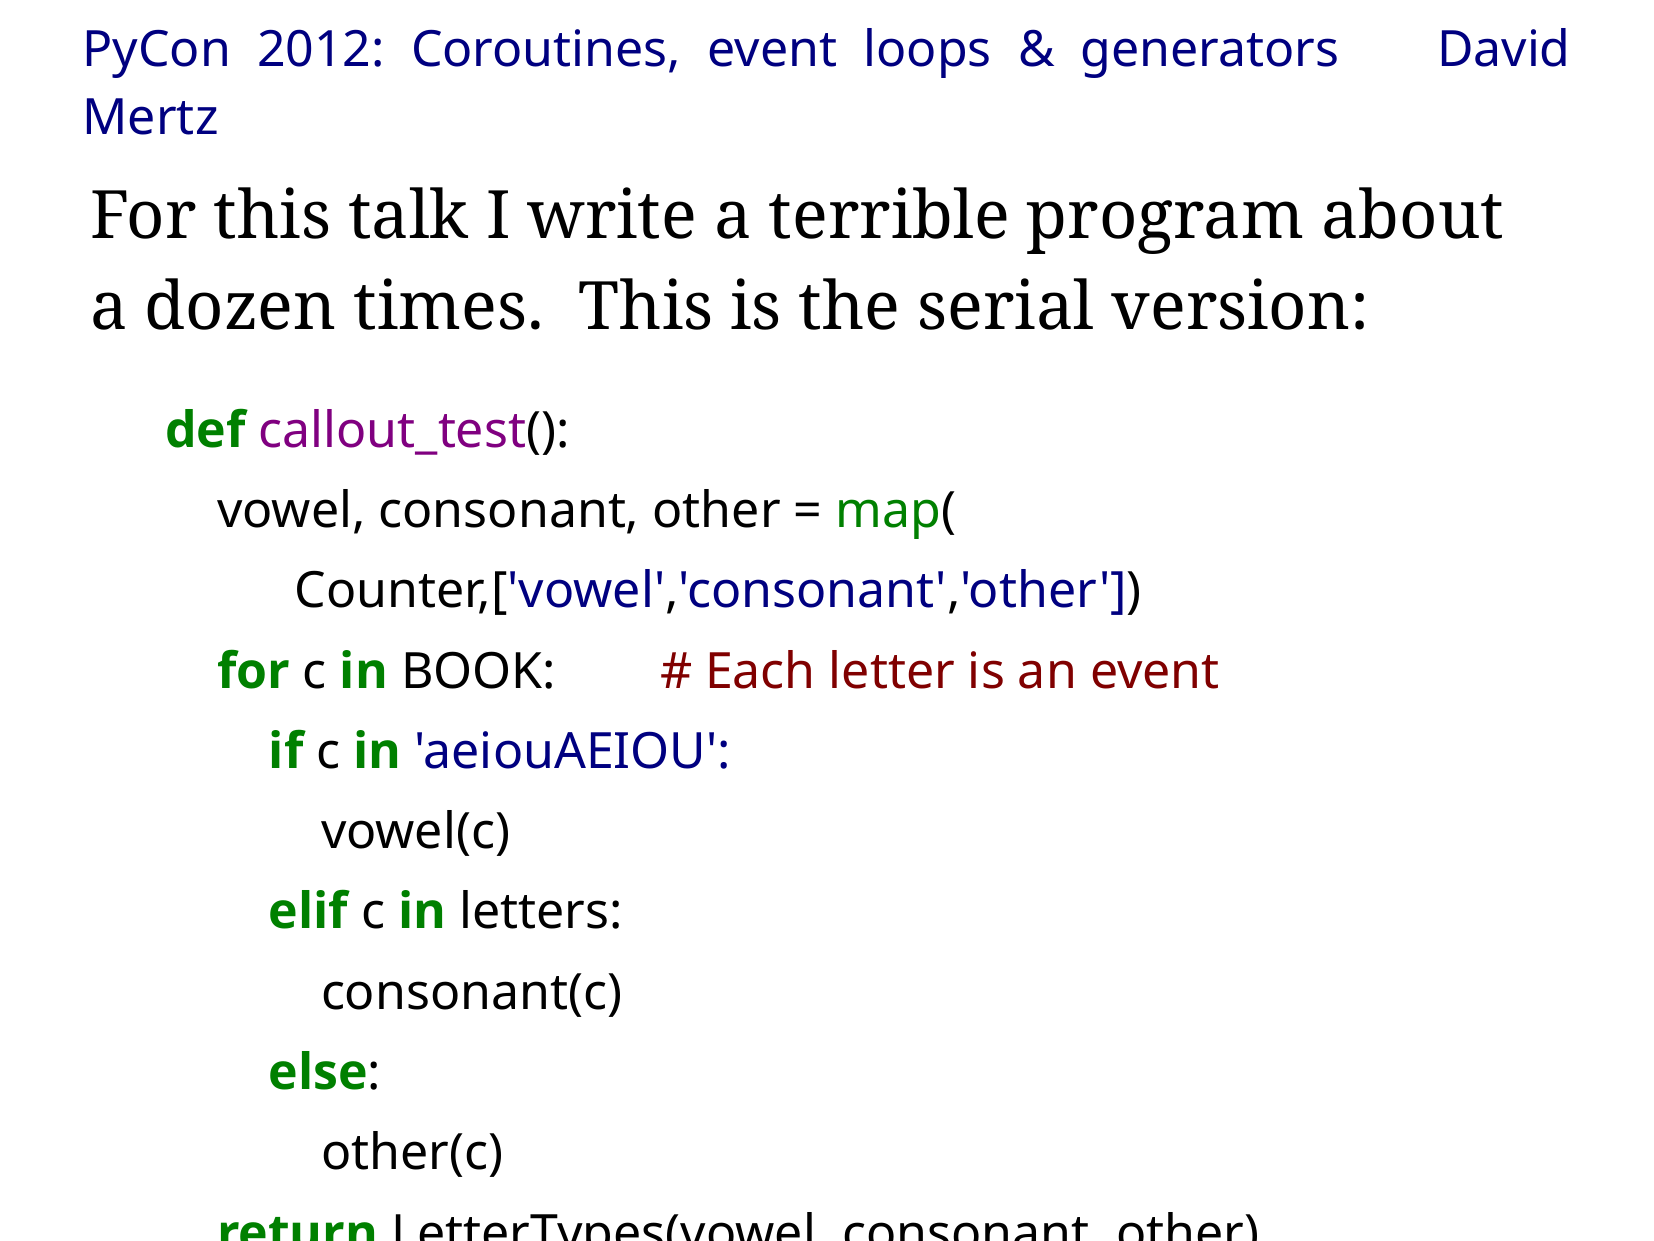

PyCon 2012: Coroutines, event loops & generators		David Mertz
# For this talk I write a terrible program about a dozen times. This is the serial version:
def callout_test():
 vowel, consonant, other = map(
 Counter,['vowel','consonant','other'])
 for c in BOOK: # Each letter is an event
 if c in 'aeiouAEIOU':
 vowel(c)
 elif c in letters:
 consonant(c)
 else:
 other(c)
 return LetterTypes(vowel, consonant, other)